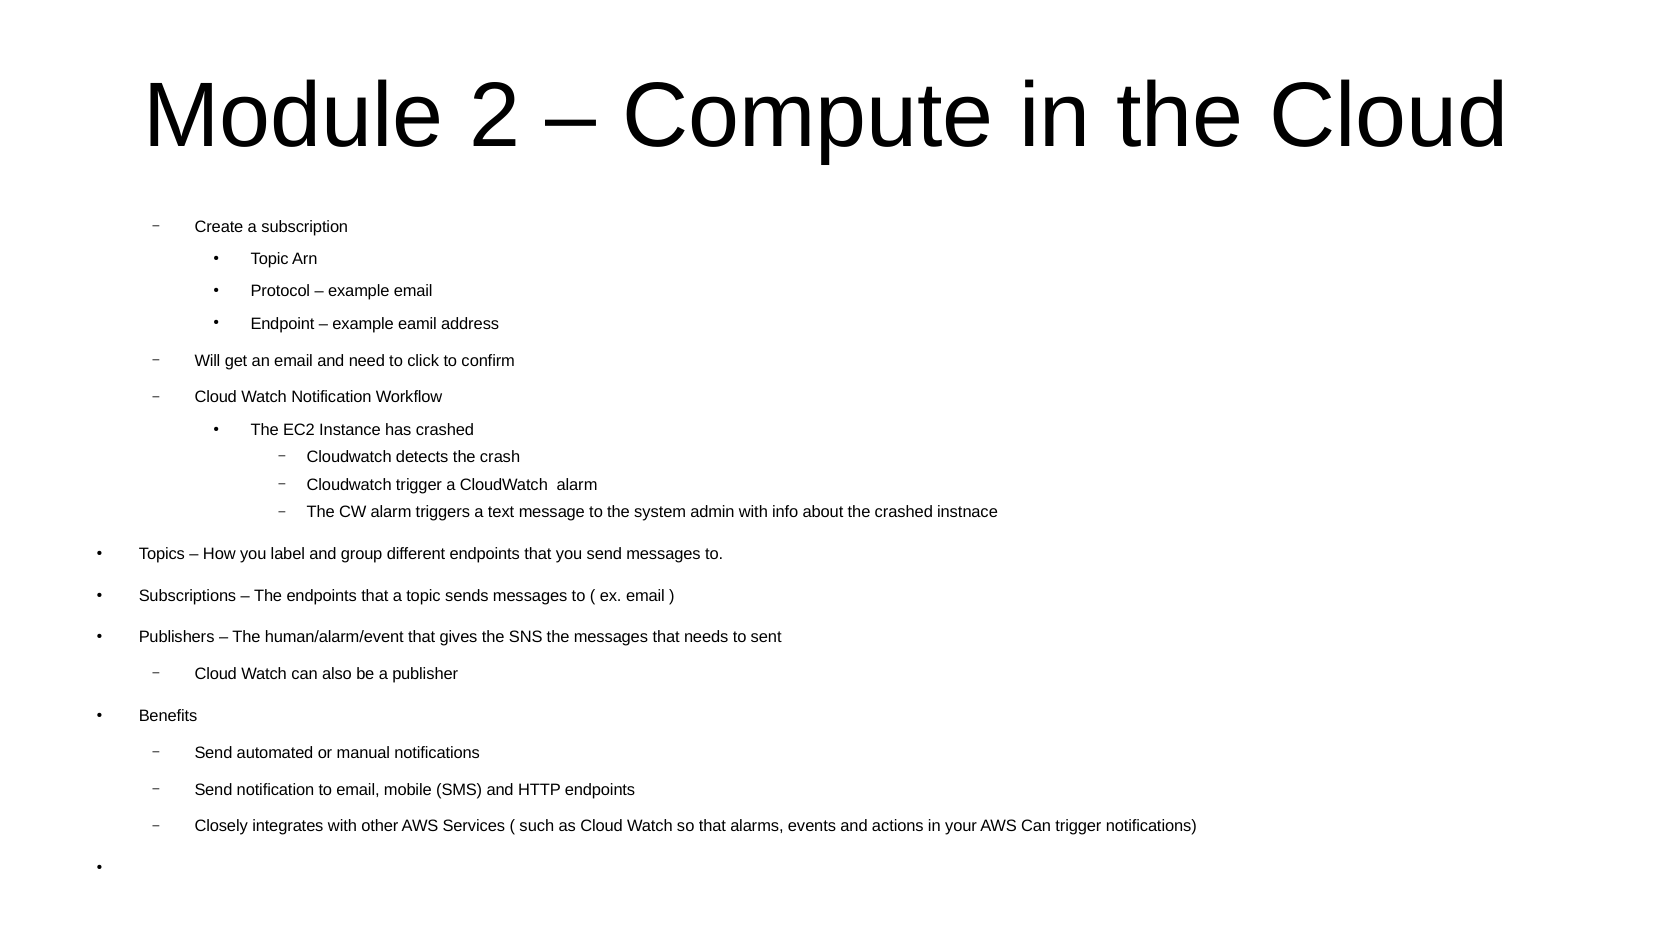

# Module 2 – Compute in the Cloud
Create a subscription
Topic Arn
Protocol – example email
Endpoint – example eamil address
Will get an email and need to click to confirm
Cloud Watch Notification Workflow
The EC2 Instance has crashed
Cloudwatch detects the crash
Cloudwatch trigger a CloudWatch alarm
The CW alarm triggers a text message to the system admin with info about the crashed instnace
Topics – How you label and group different endpoints that you send messages to.
Subscriptions – The endpoints that a topic sends messages to ( ex. email )
Publishers – The human/alarm/event that gives the SNS the messages that needs to sent
Cloud Watch can also be a publisher
Benefits
Send automated or manual notifications
Send notification to email, mobile (SMS) and HTTP endpoints
Closely integrates with other AWS Services ( such as Cloud Watch so that alarms, events and actions in your AWS Can trigger notifications)